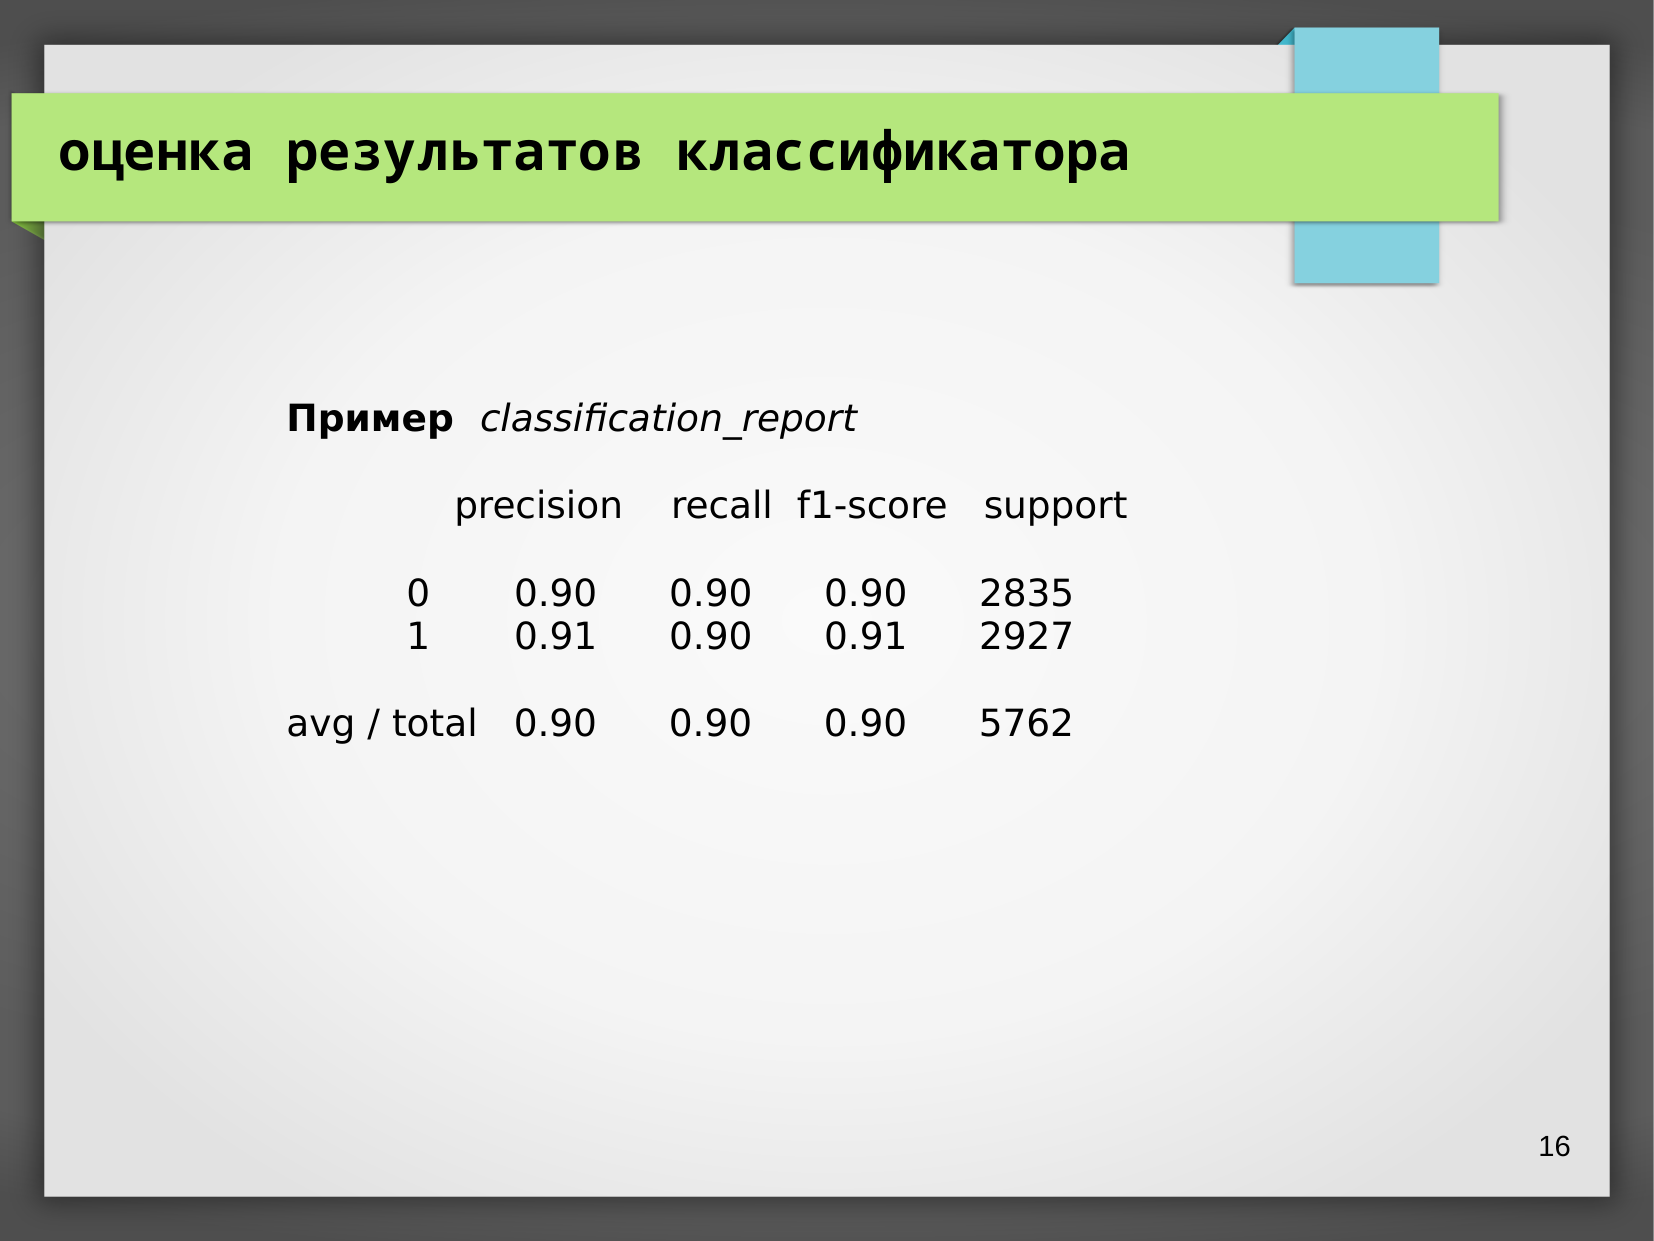

# оценка результатов классификатора
Пример classification_report
 precision recall f1-score support
 0 0.90 0.90 0.90 2835
 1 0.91 0.90 0.91 2927
avg / total 0.90 0.90 0.90 5762
16